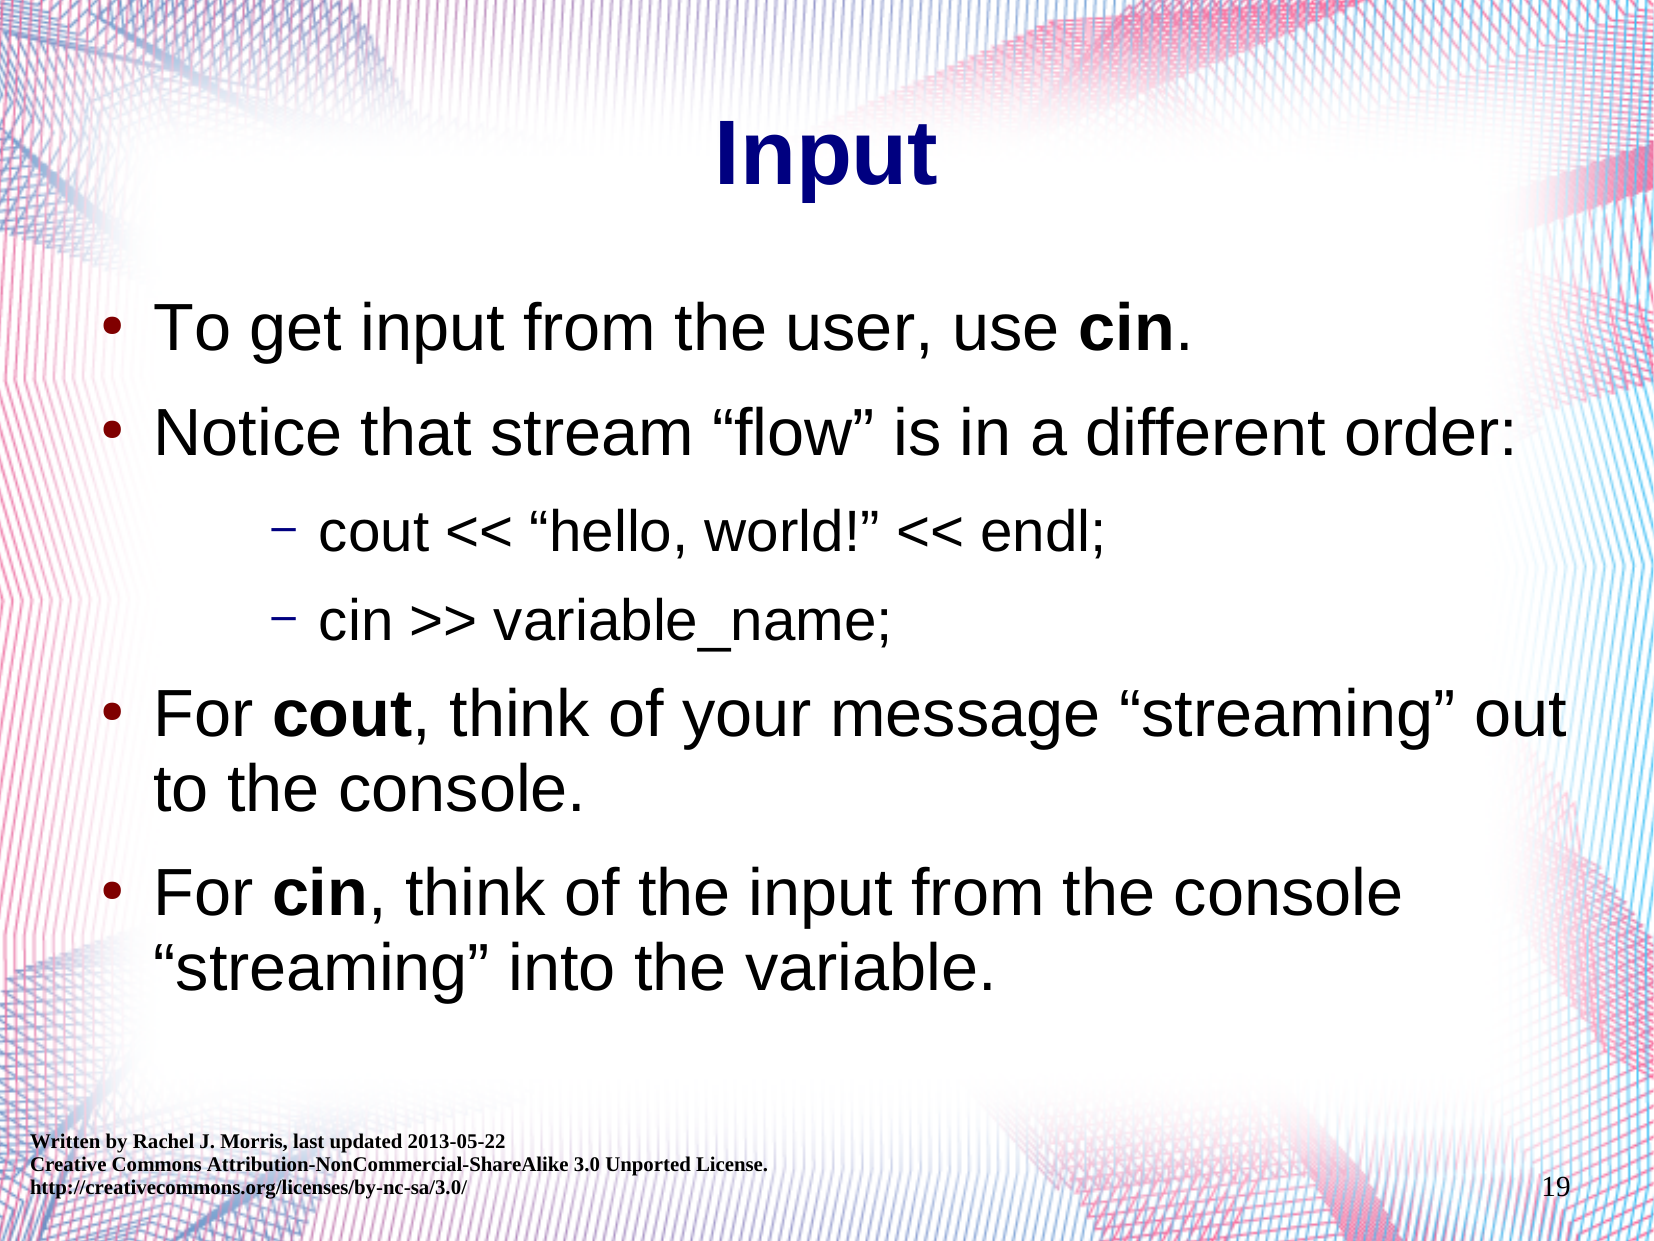

# Input
To get input from the user, use cin.
Notice that stream “flow” is in a different order:
cout << “hello, world!” << endl;
cin >> variable_name;
For cout, think of your message “streaming” out to the console.
For cin, think of the input from the console “streaming” into the variable.
19